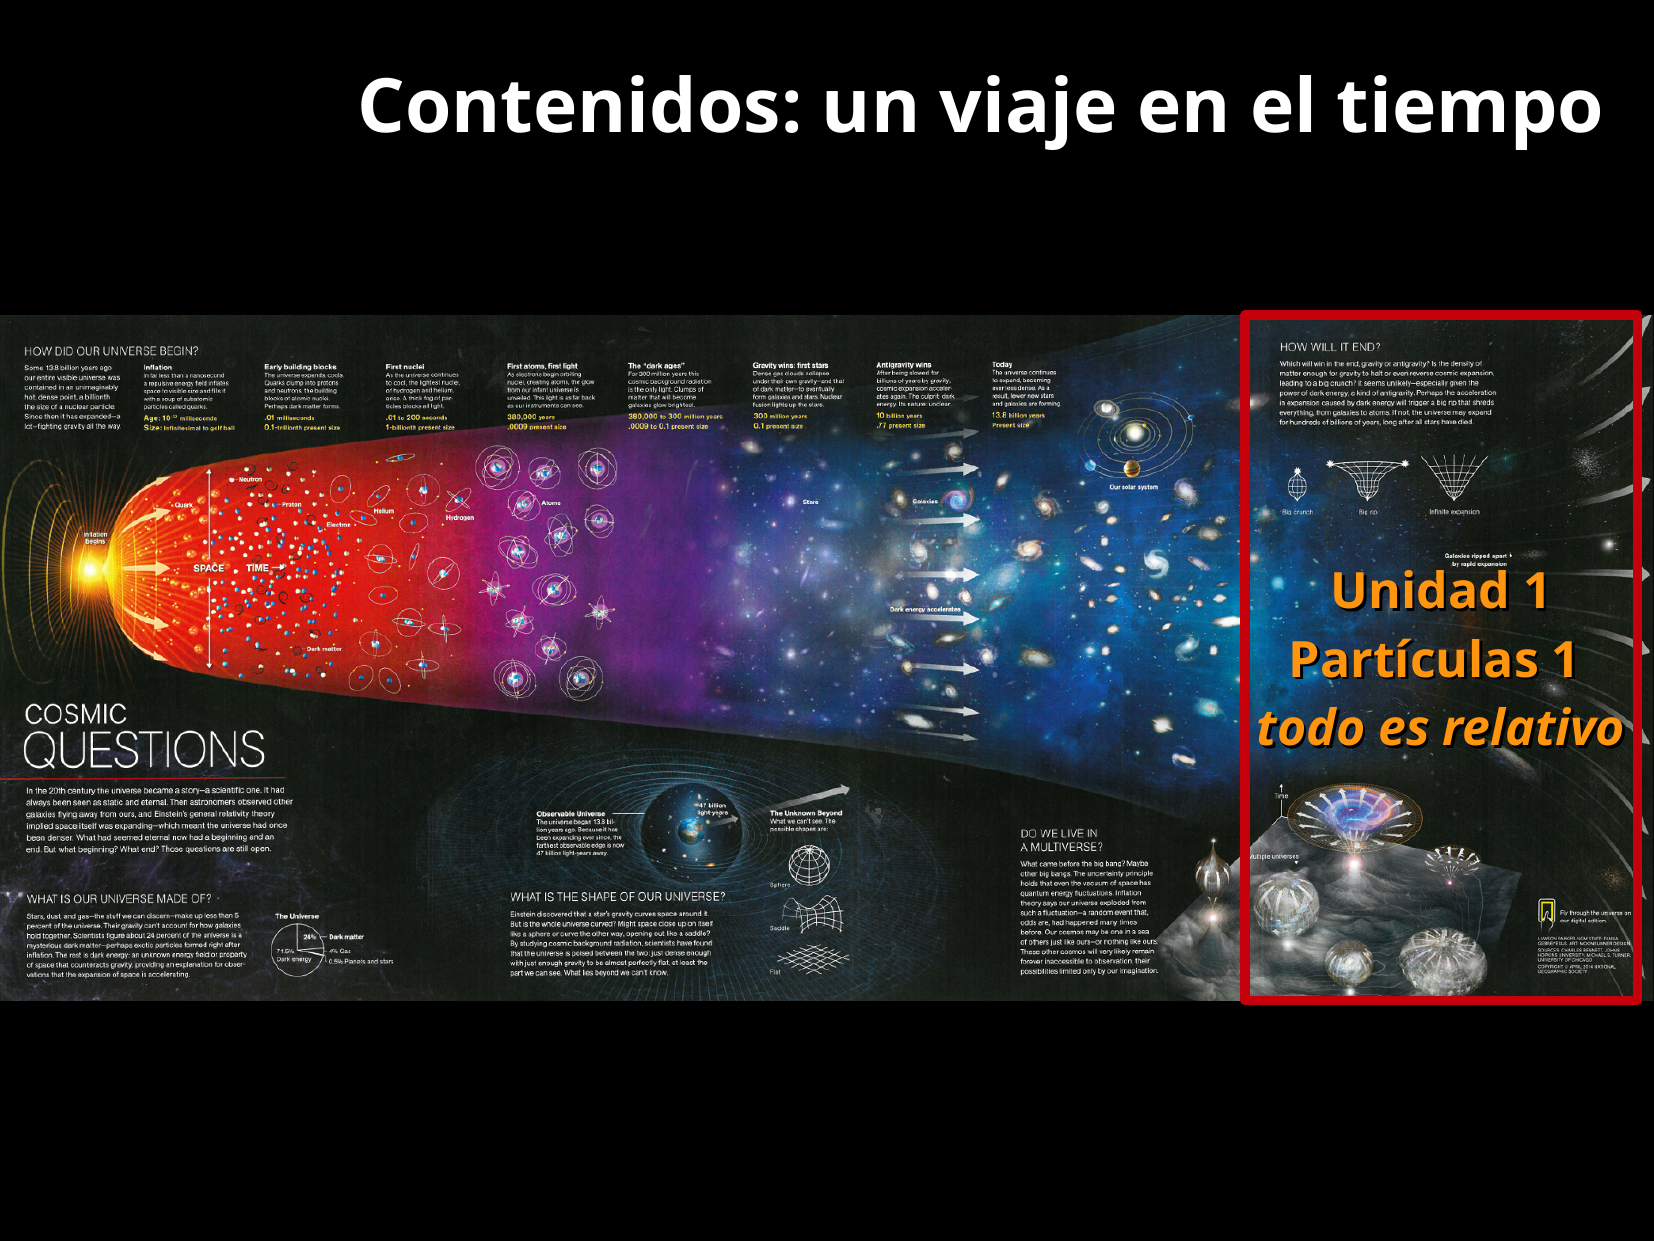

# Contenidos: un viaje en el tiempo
Unidad 1
Partículas 1
todo es relativo
Ago 22, 2017
H. Asorey - IPAC 2017 - 03
2